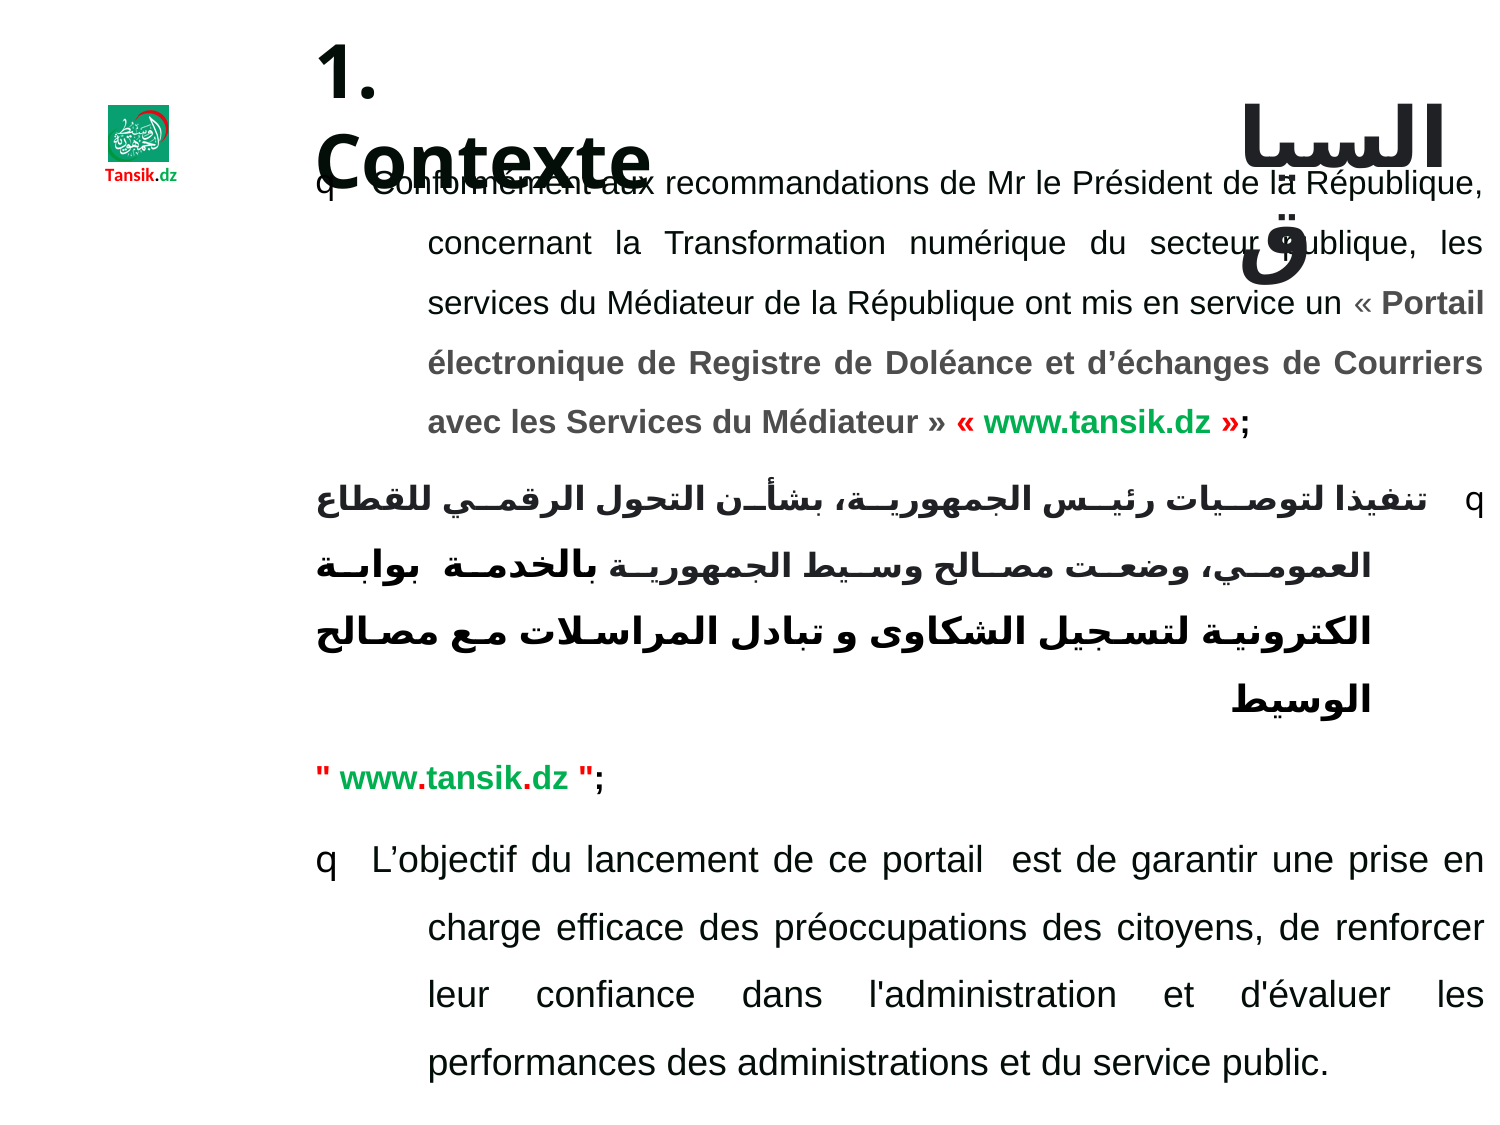

# 1. Contexte
السياق
Conformément aux recommandations de Mr le Président de la République, concernant la Transformation numérique du secteur publique, les services du Médiateur de la République ont mis en service un « Portail électronique de Registre de Doléance et d’échanges de Courriers avec les Services du Médiateur » « www.tansik.dz »;
تنفيذا لتوصيات رئيس الجمهورية، بشأن التحول الرقمي للقطاع العمومي، وضعت مصالح وسيط الجمهورية بالخدمة بوابة الكترونية لتسجيل الشكاوى و تبادل المراسلات مع مصالح الوسيط
" www.tansik.dz ";
L’objectif du lancement de ce portail est de garantir une prise en charge efficace des préoccupations des citoyens, de renforcer leur confiance dans l'administration et d'évaluer les performances des administrations et du service public.
والهدف من إطلاق هذه البوابة هو ضمان المعالجة الفعالة لانشغالات المواطنين وتعزيز ثقتهم في الإدارة وتقييم أداء الإدارات و المصلحة العامة
Tansik.dz